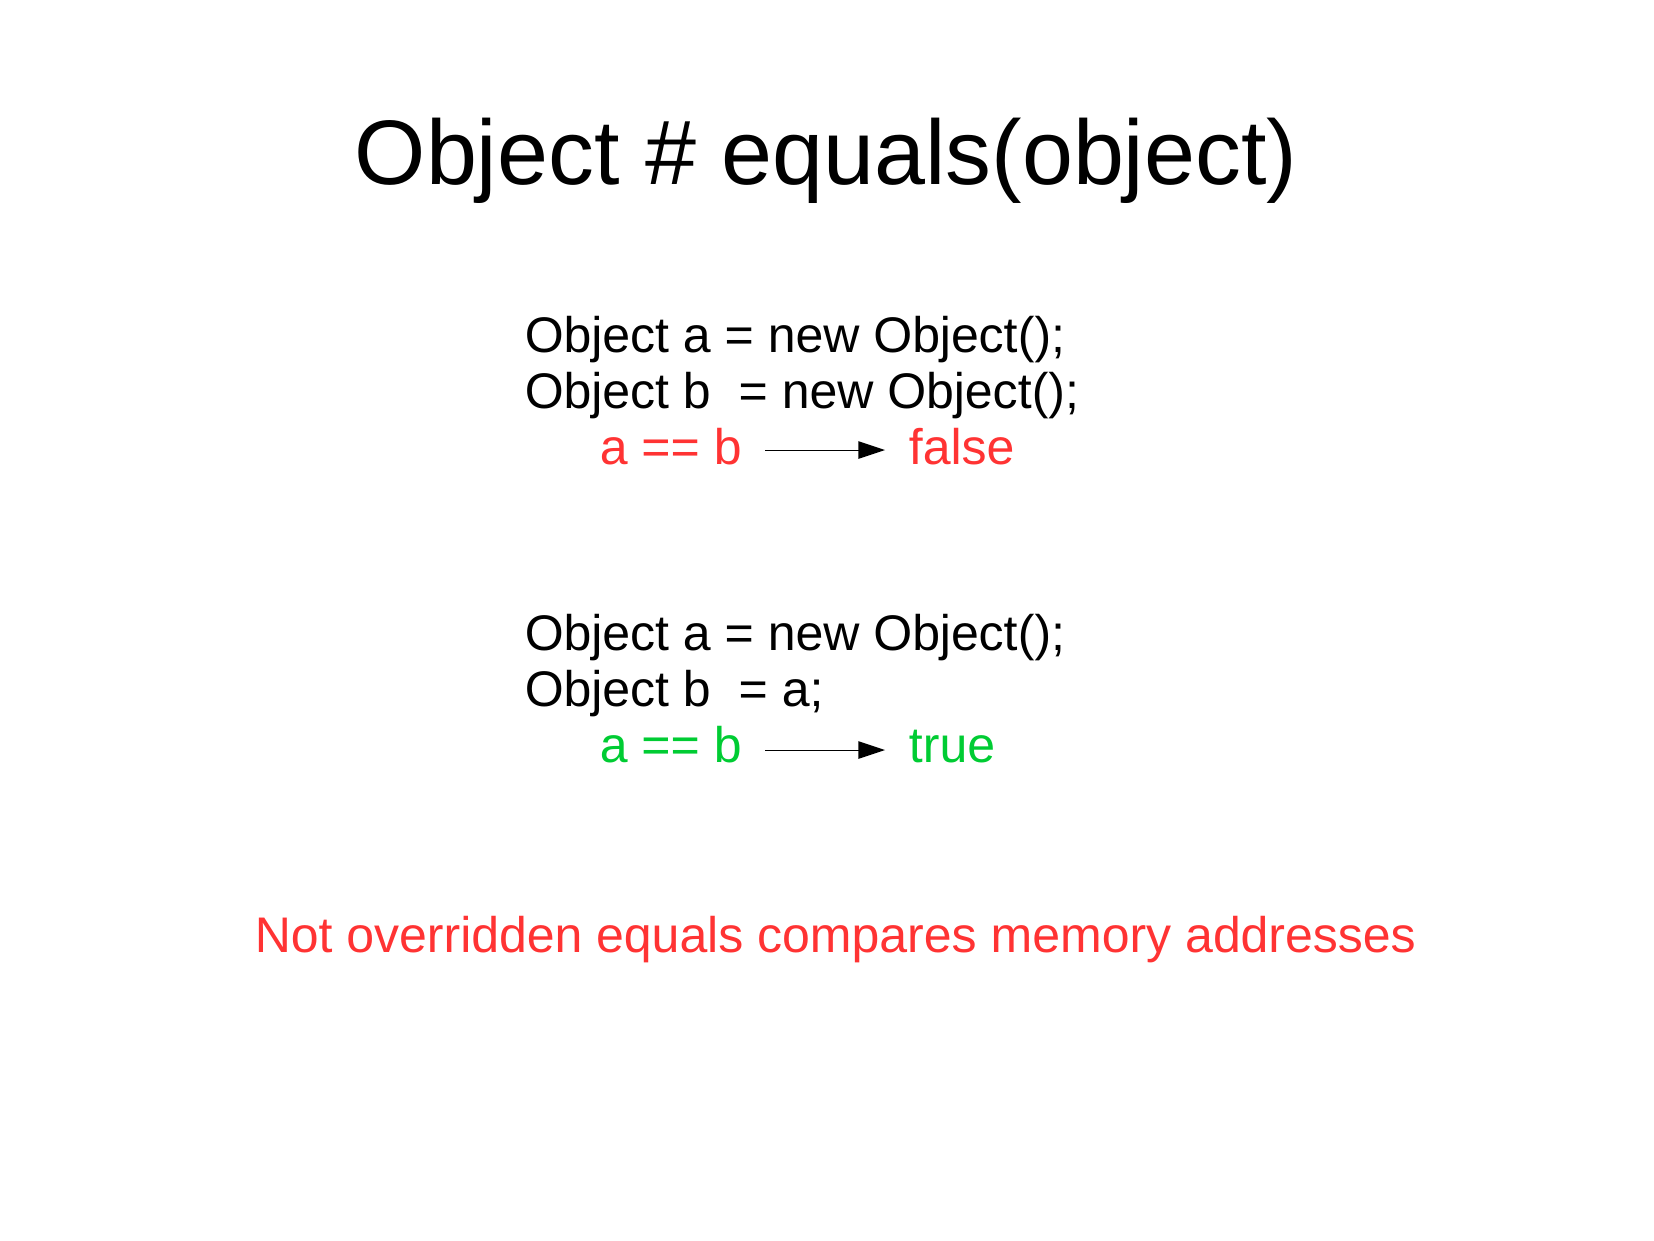

# Object # equals(object)
Object a = new Object();
Object b = new Object();
	a == b false
Object a = new Object();
Object b = a;
	a == b true
Not overridden equals compares memory addresses